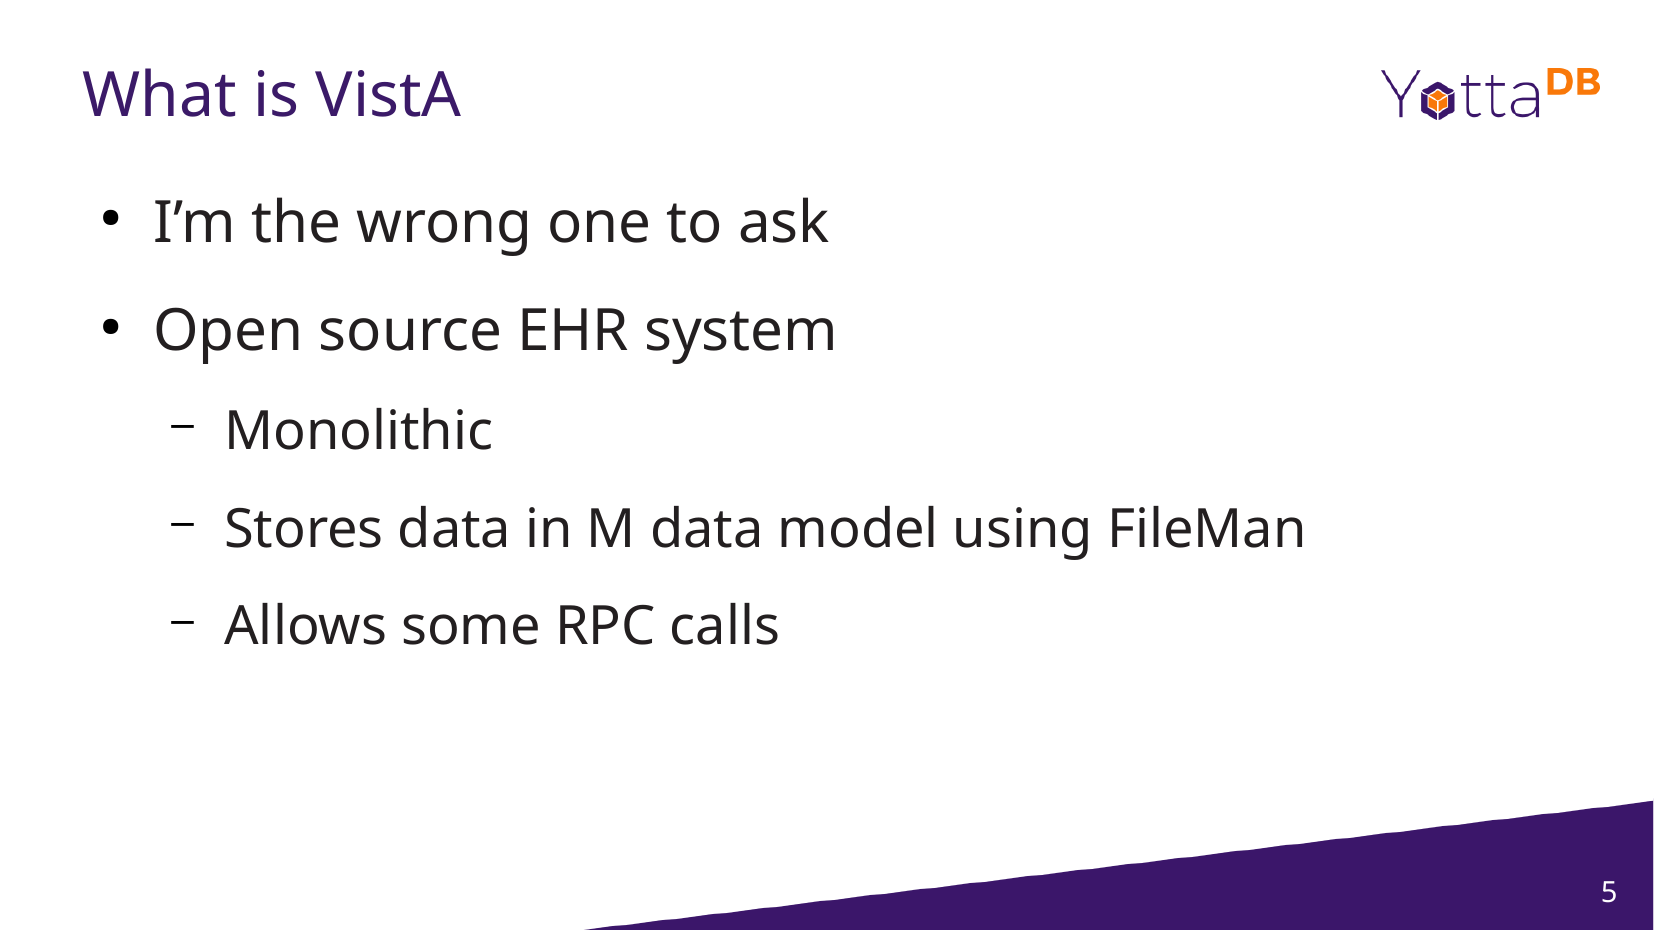

# What is VistA
I’m the wrong one to ask
Open source EHR system
Monolithic
Stores data in M data model using FileMan
Allows some RPC calls
5